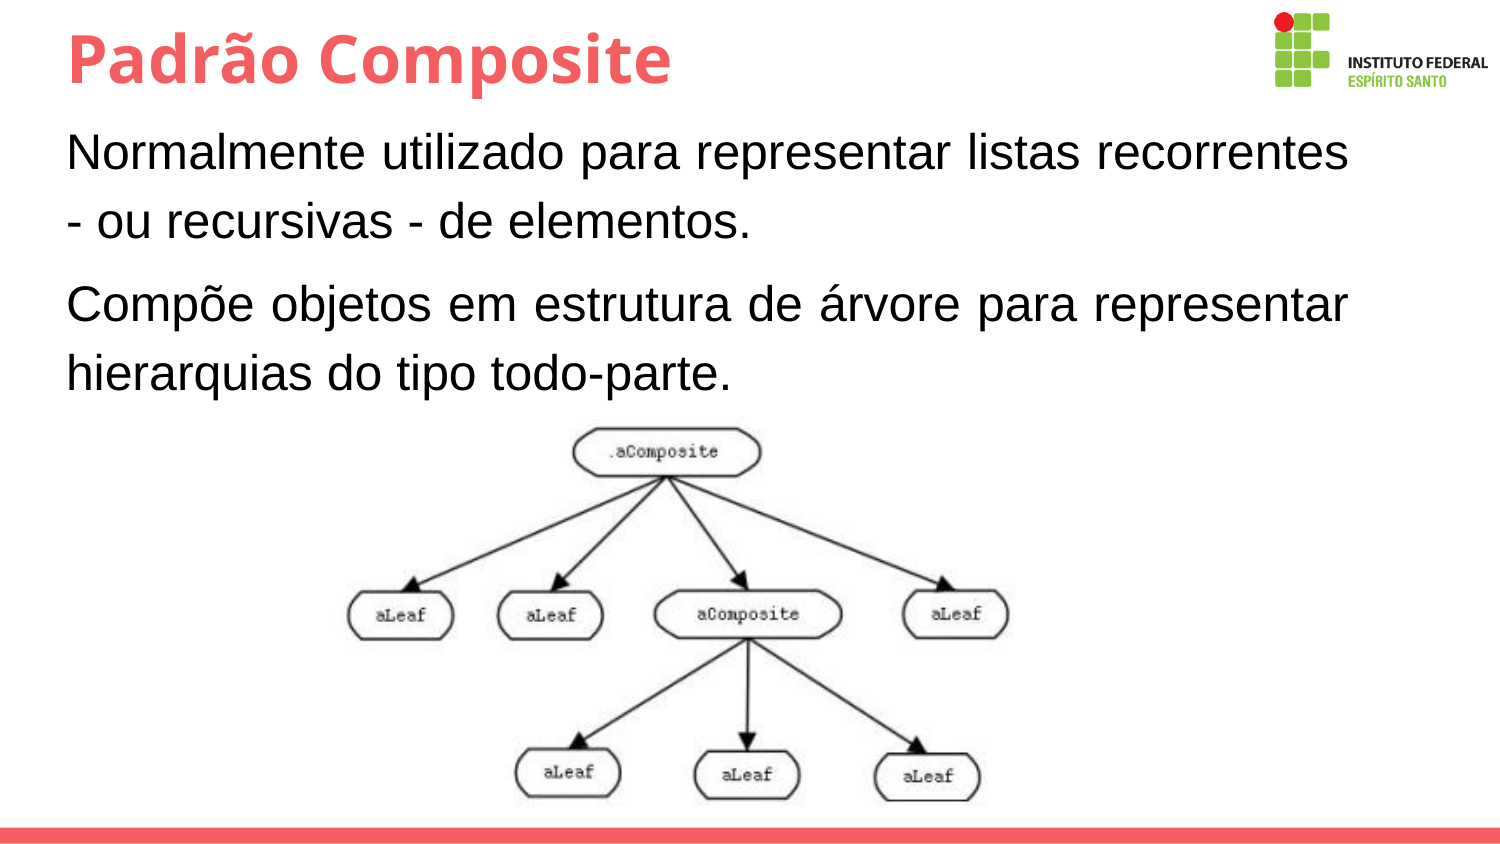

# Padrão Composite
Normalmente utilizado para representar listas recorrentes - ou recursivas - de elementos.
Compõe objetos em estrutura de árvore para representar hierarquias do tipo todo-parte.